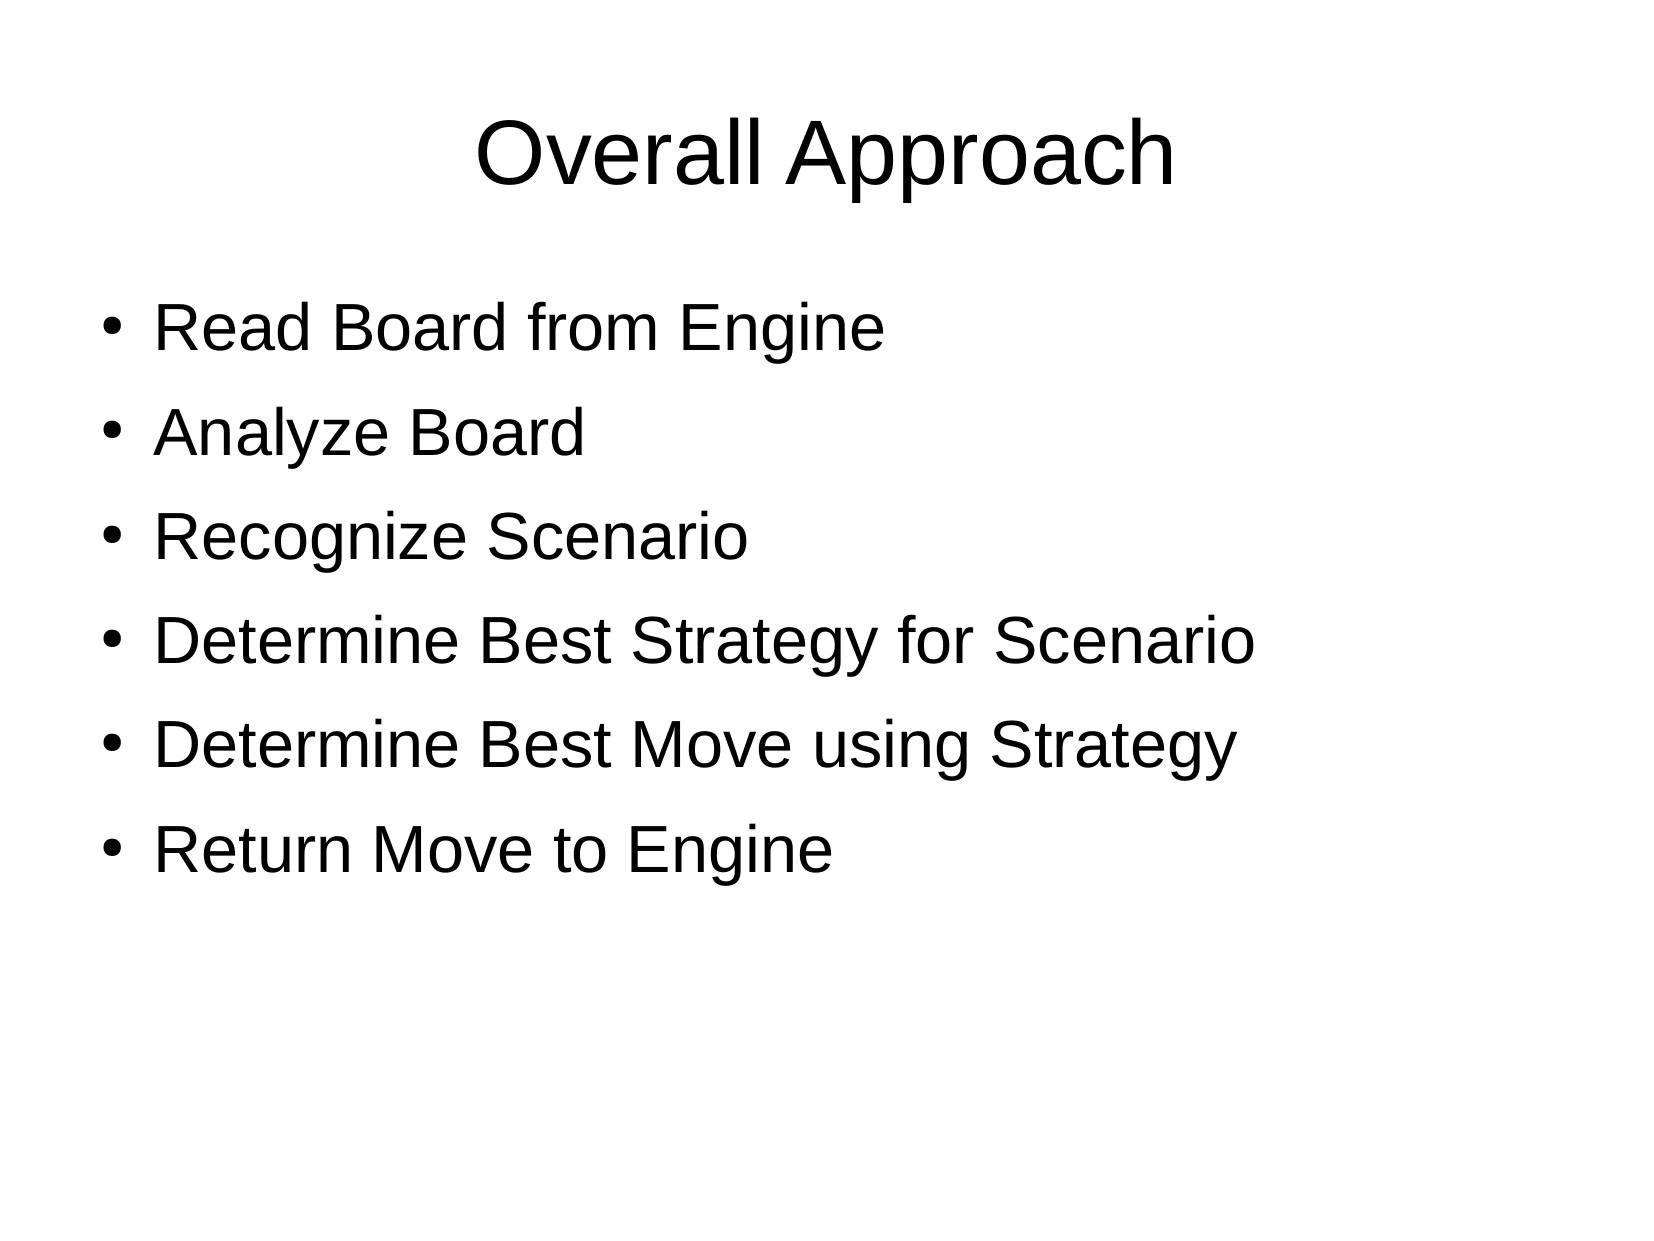

# Overall Approach
Read Board from Engine
Analyze Board
Recognize Scenario
Determine Best Strategy for Scenario
Determine Best Move using Strategy
Return Move to Engine